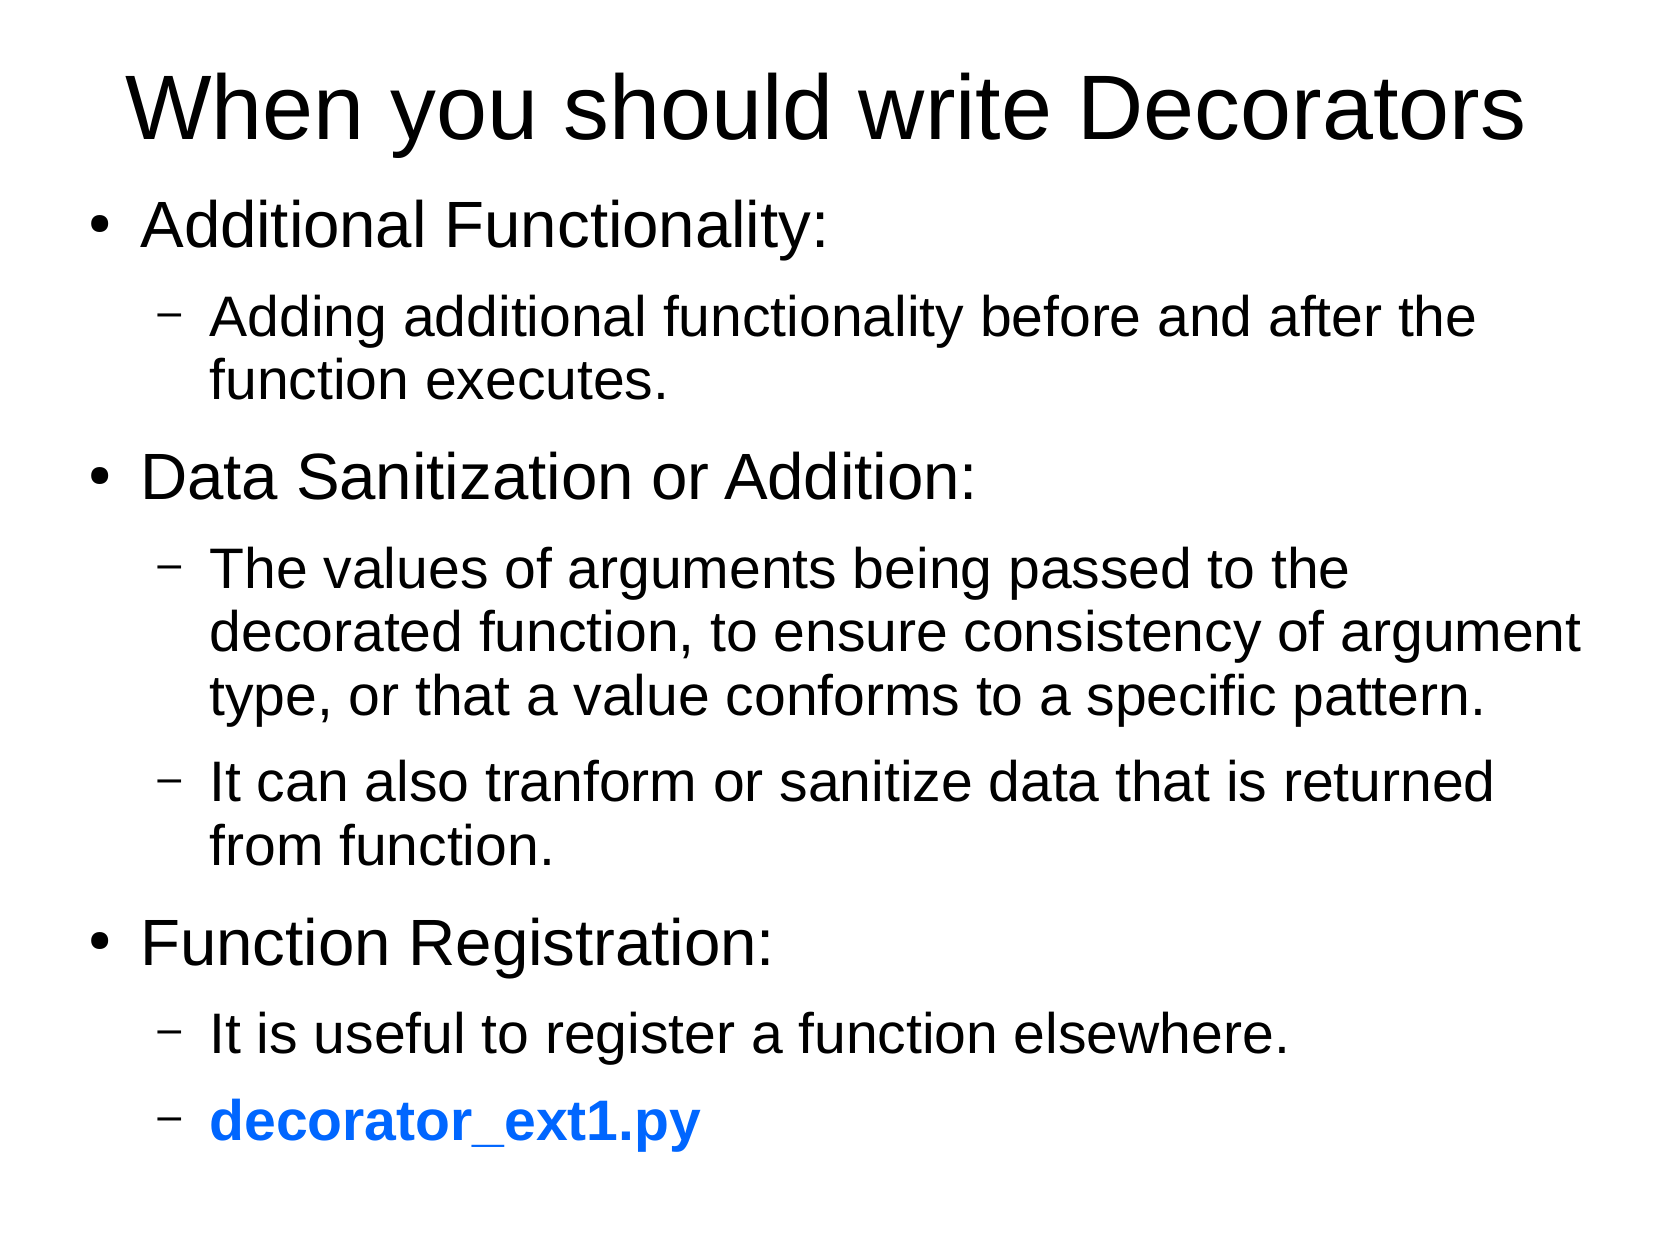

# When you should write Decorators
Additional Functionality:
Adding additional functionality before and after the function executes.
Data Sanitization or Addition:
The values of arguments being passed to the decorated function, to ensure consistency of argument type, or that a value conforms to a specific pattern.
It can also tranform or sanitize data that is returned from function.
Function Registration:
It is useful to register a function elsewhere.
decorator_ext1.py